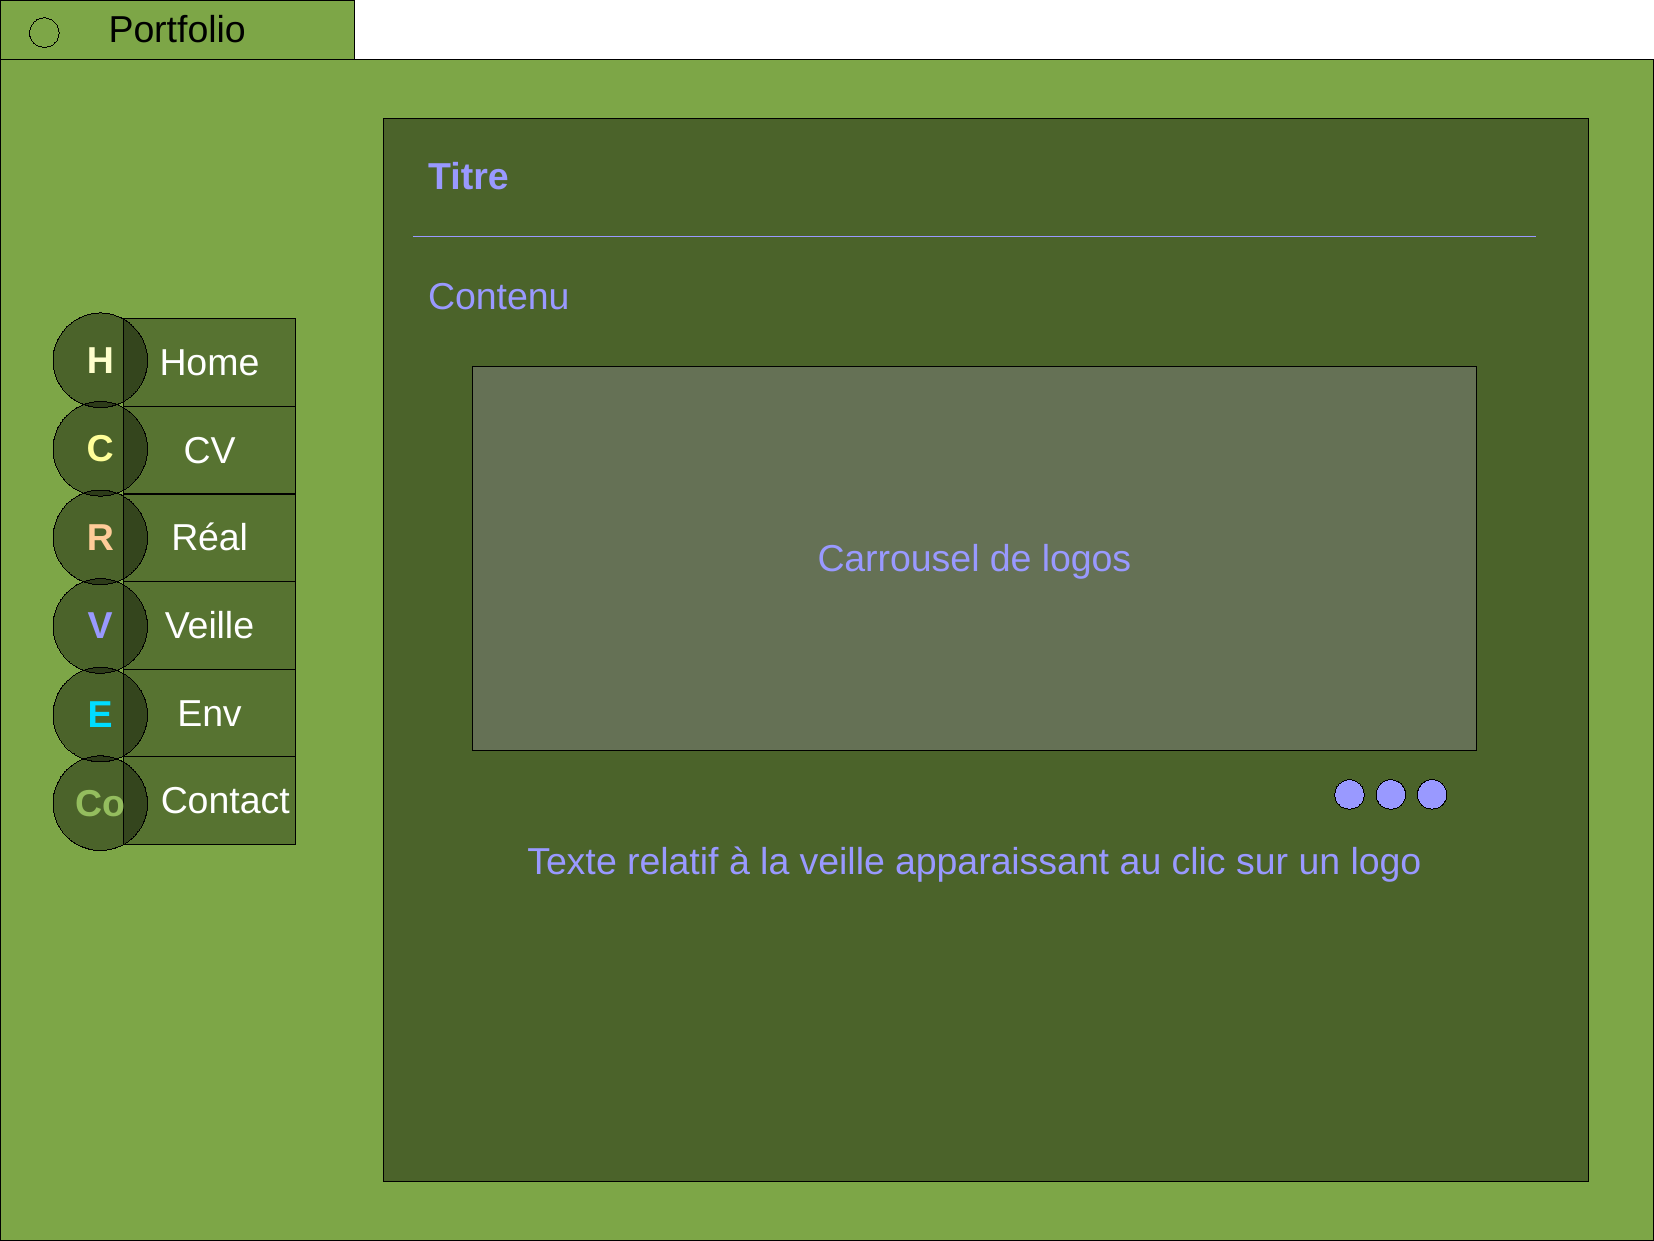

Portfolio
Titre
Contenu
H
Home
Carrousel de logos
C
CV
R
Réal
V
Veille
E
Env
Co
 Contact
Texte relatif à la veille apparaissant au clic sur un logo